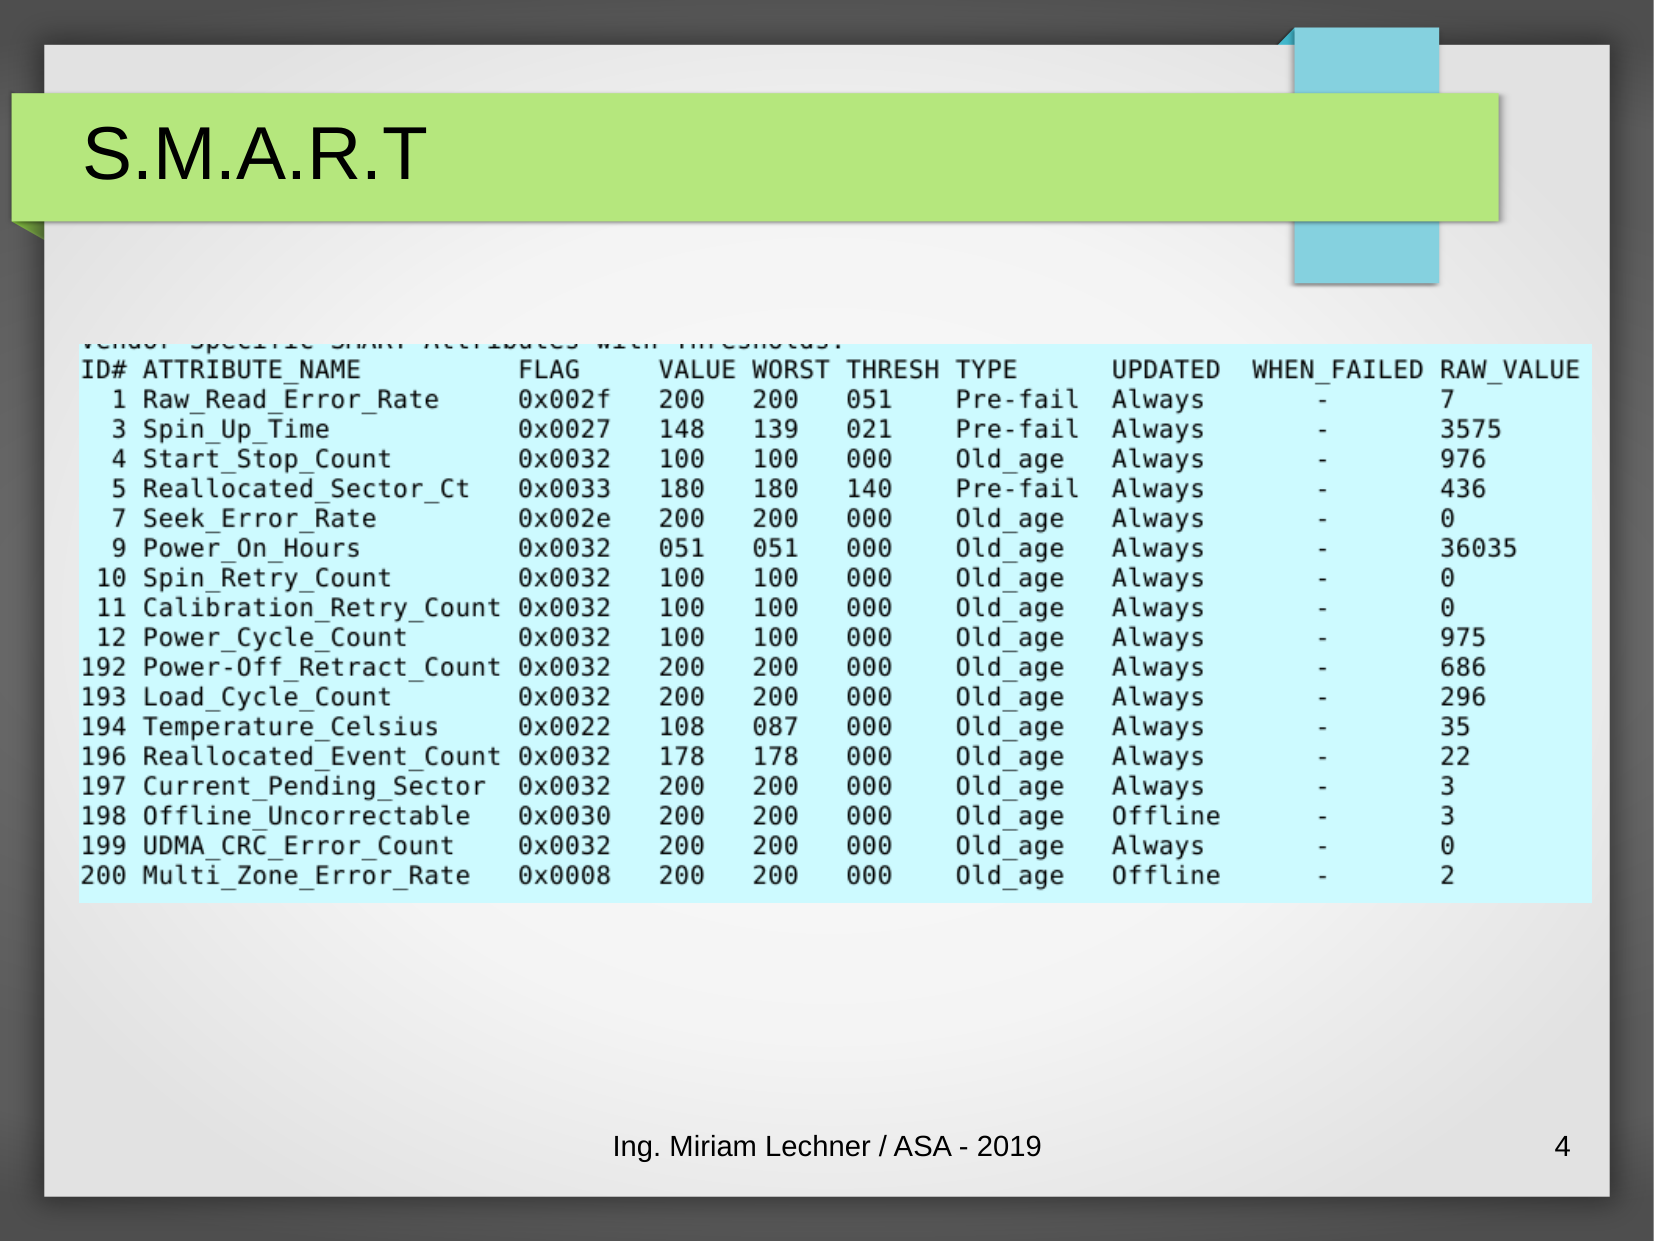

# S.M.A.R.T
Ing. Miriam Lechner / ASA - 2019
4